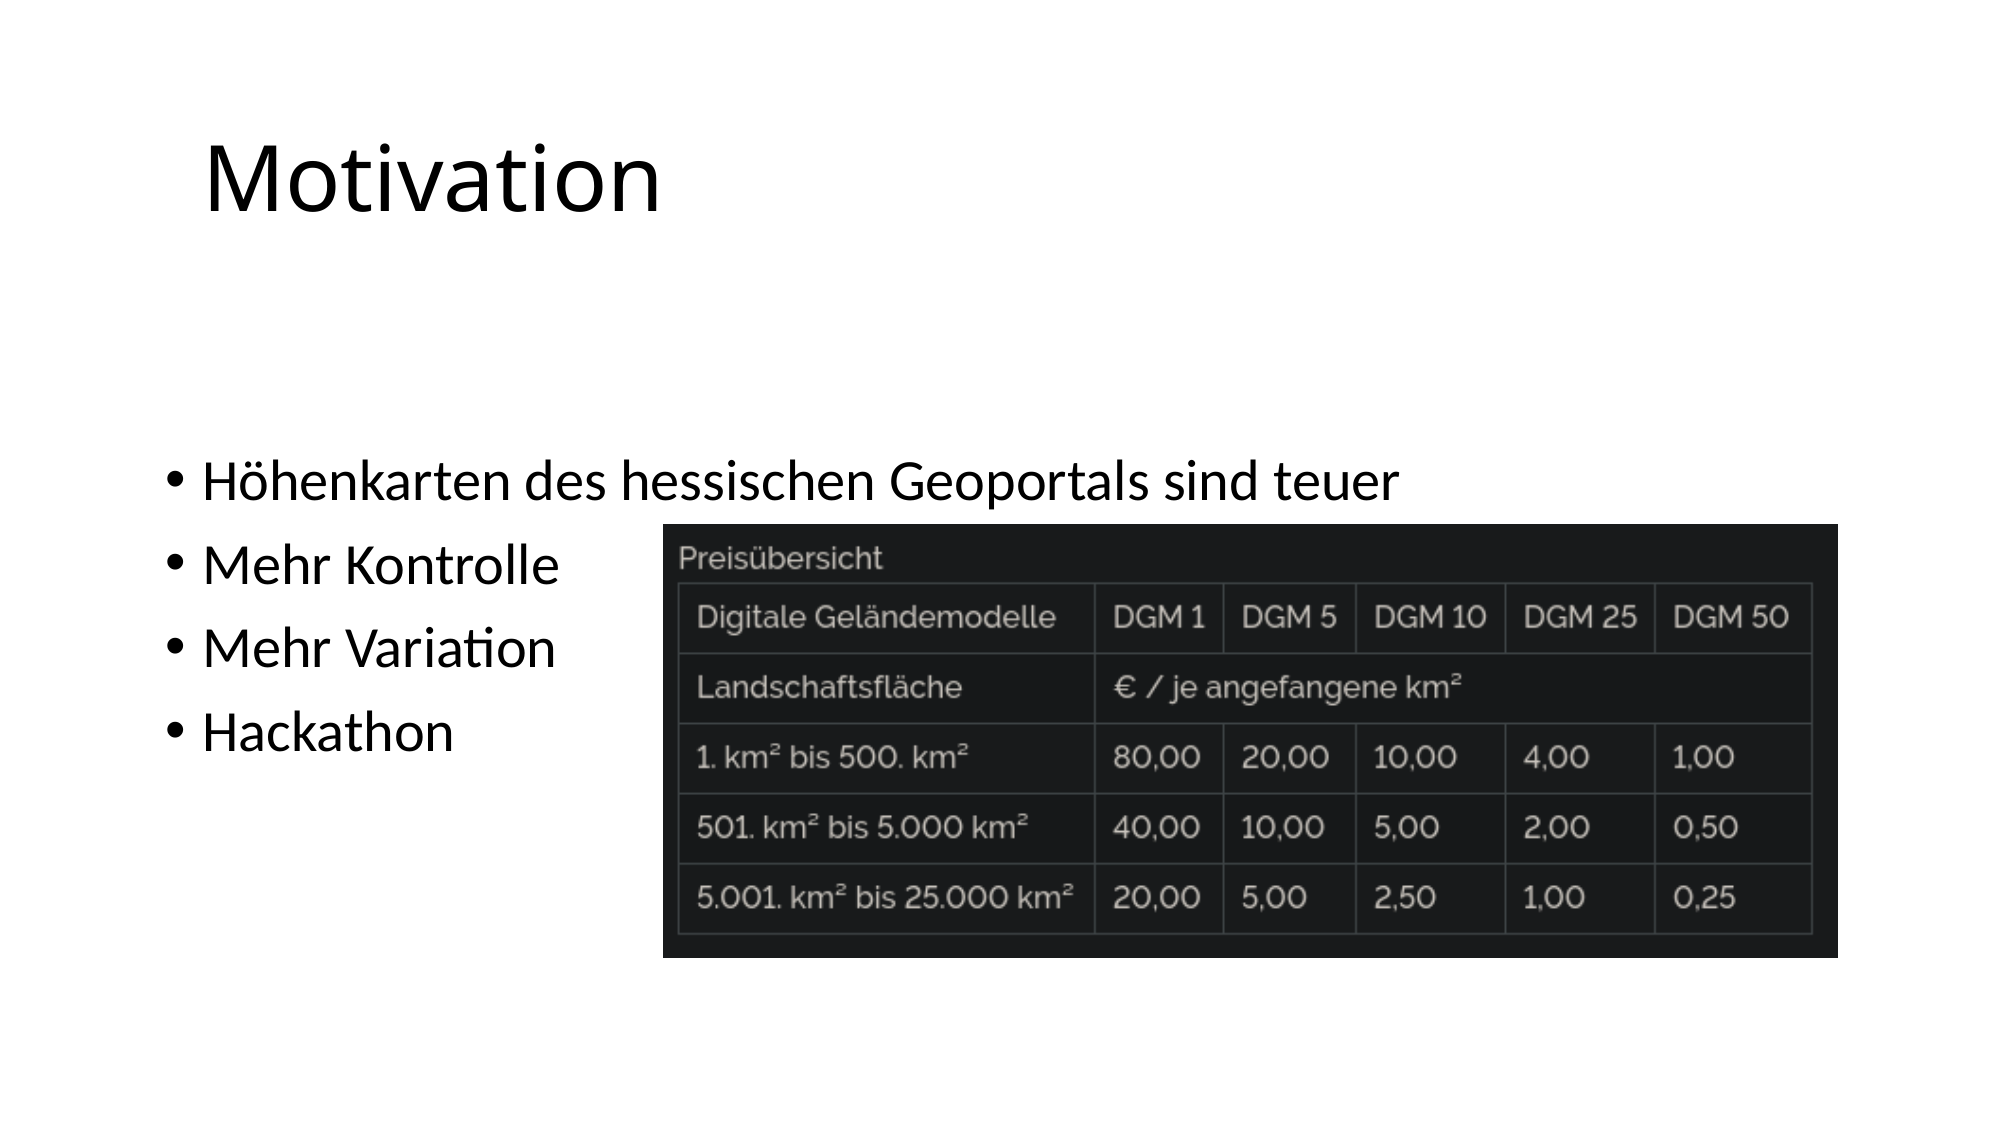

# Motivation
Höhenkarten des hessischen Geoportals sind teuer
Mehr Kontrolle
Mehr Variation
Hackathon